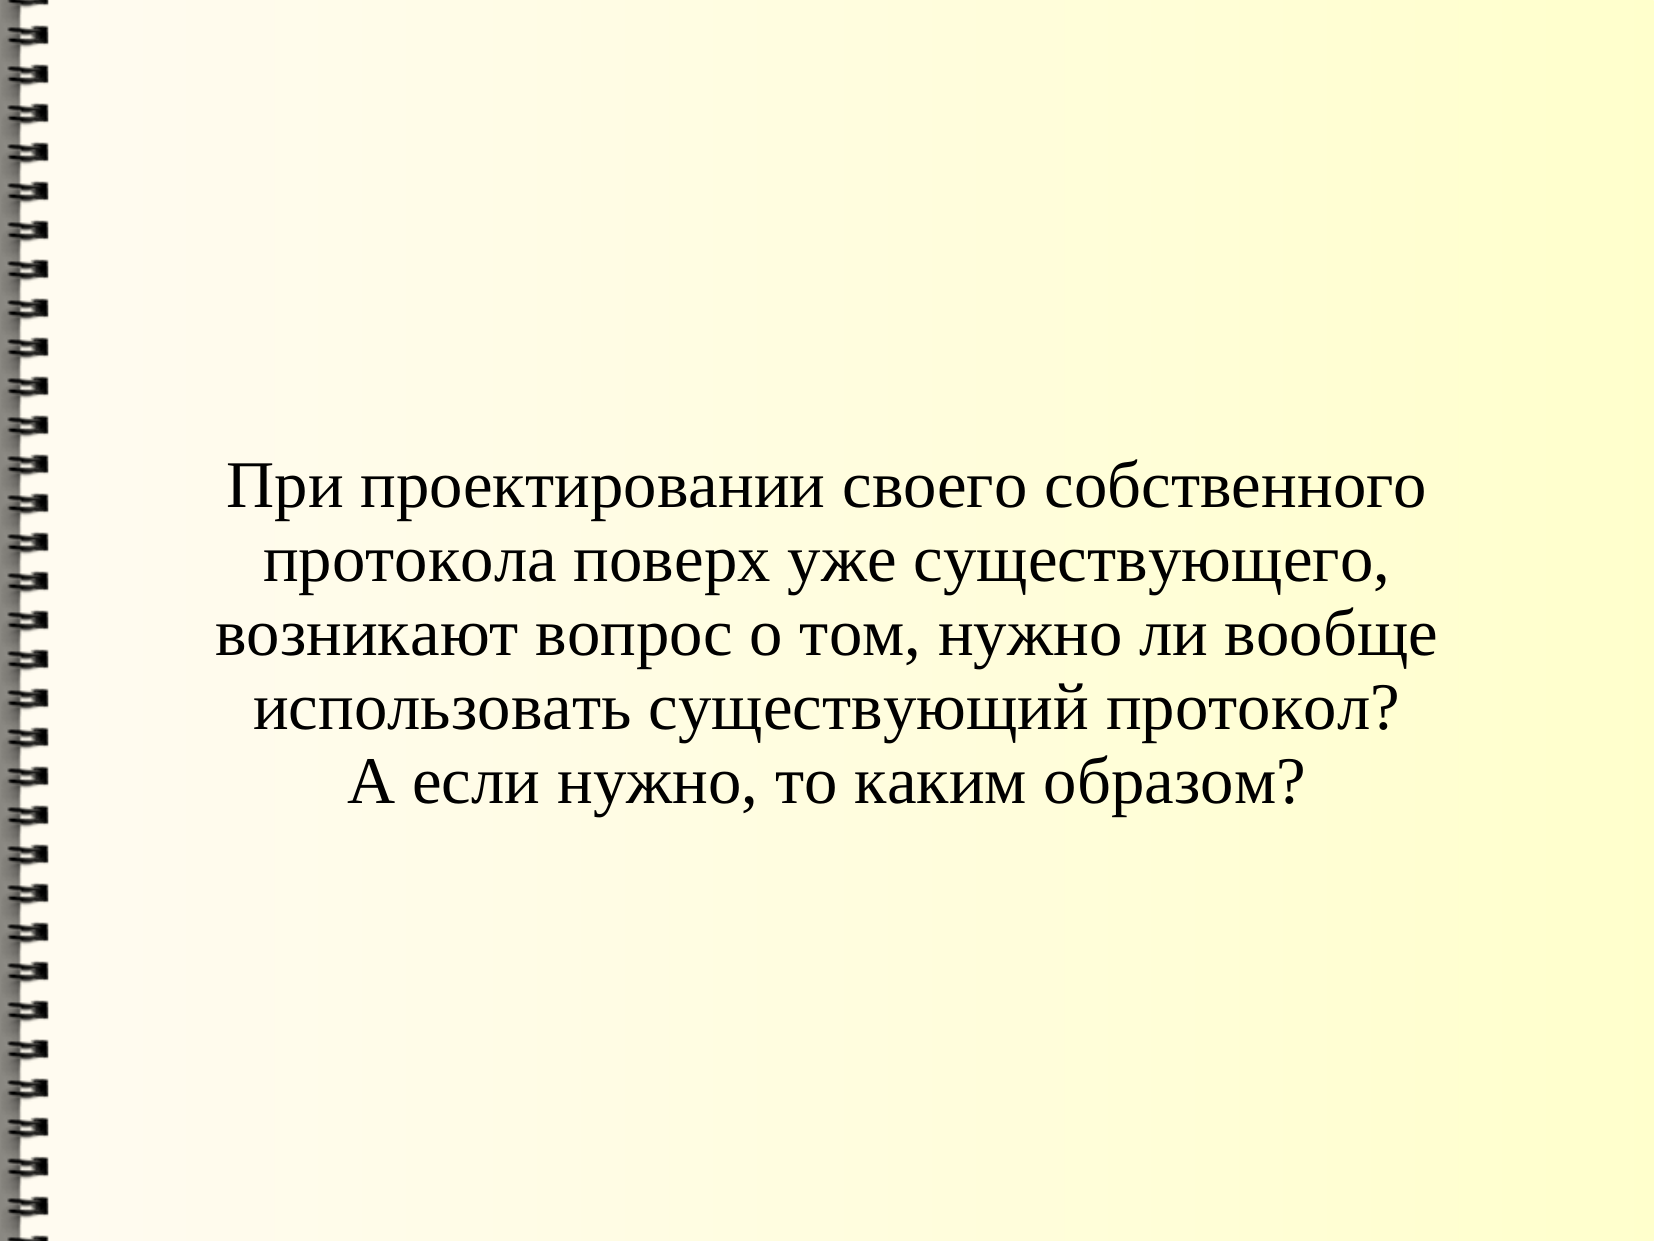

# При проектировании своего собственного протокола поверх уже существующего, возникают вопрос о том, нужно ли вообще использовать существующий протокол? А если нужно, то каким образом?